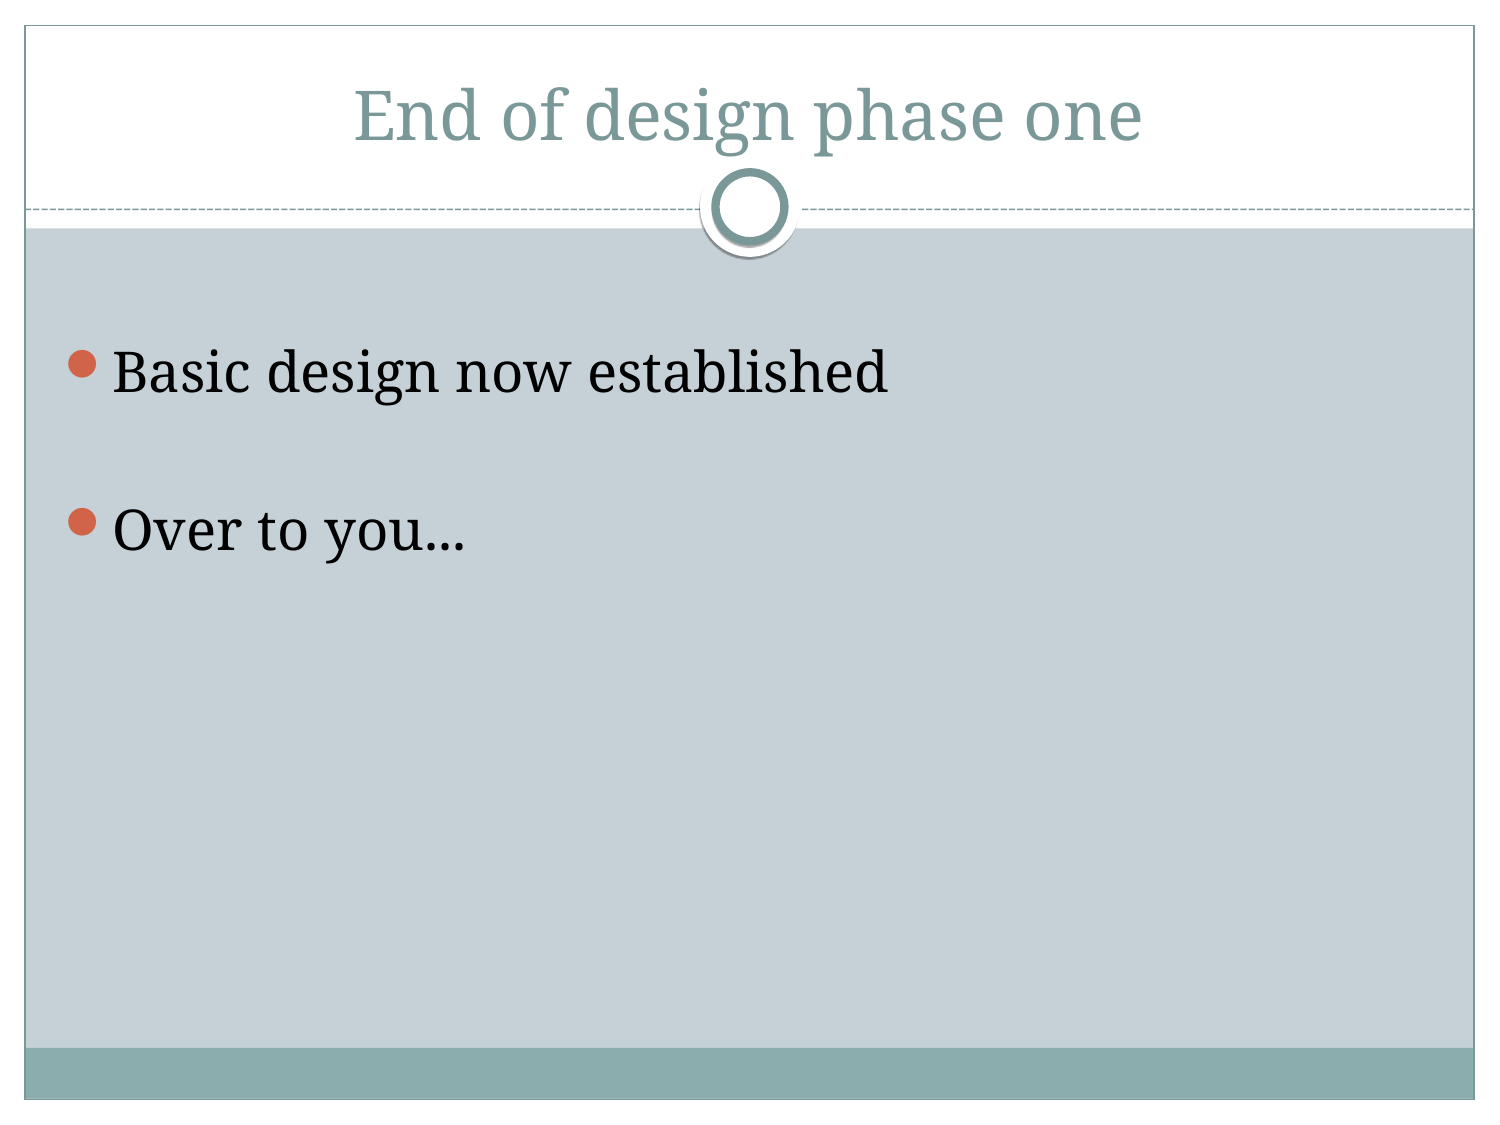

# End of design phase one
Basic design now established
Over to you...